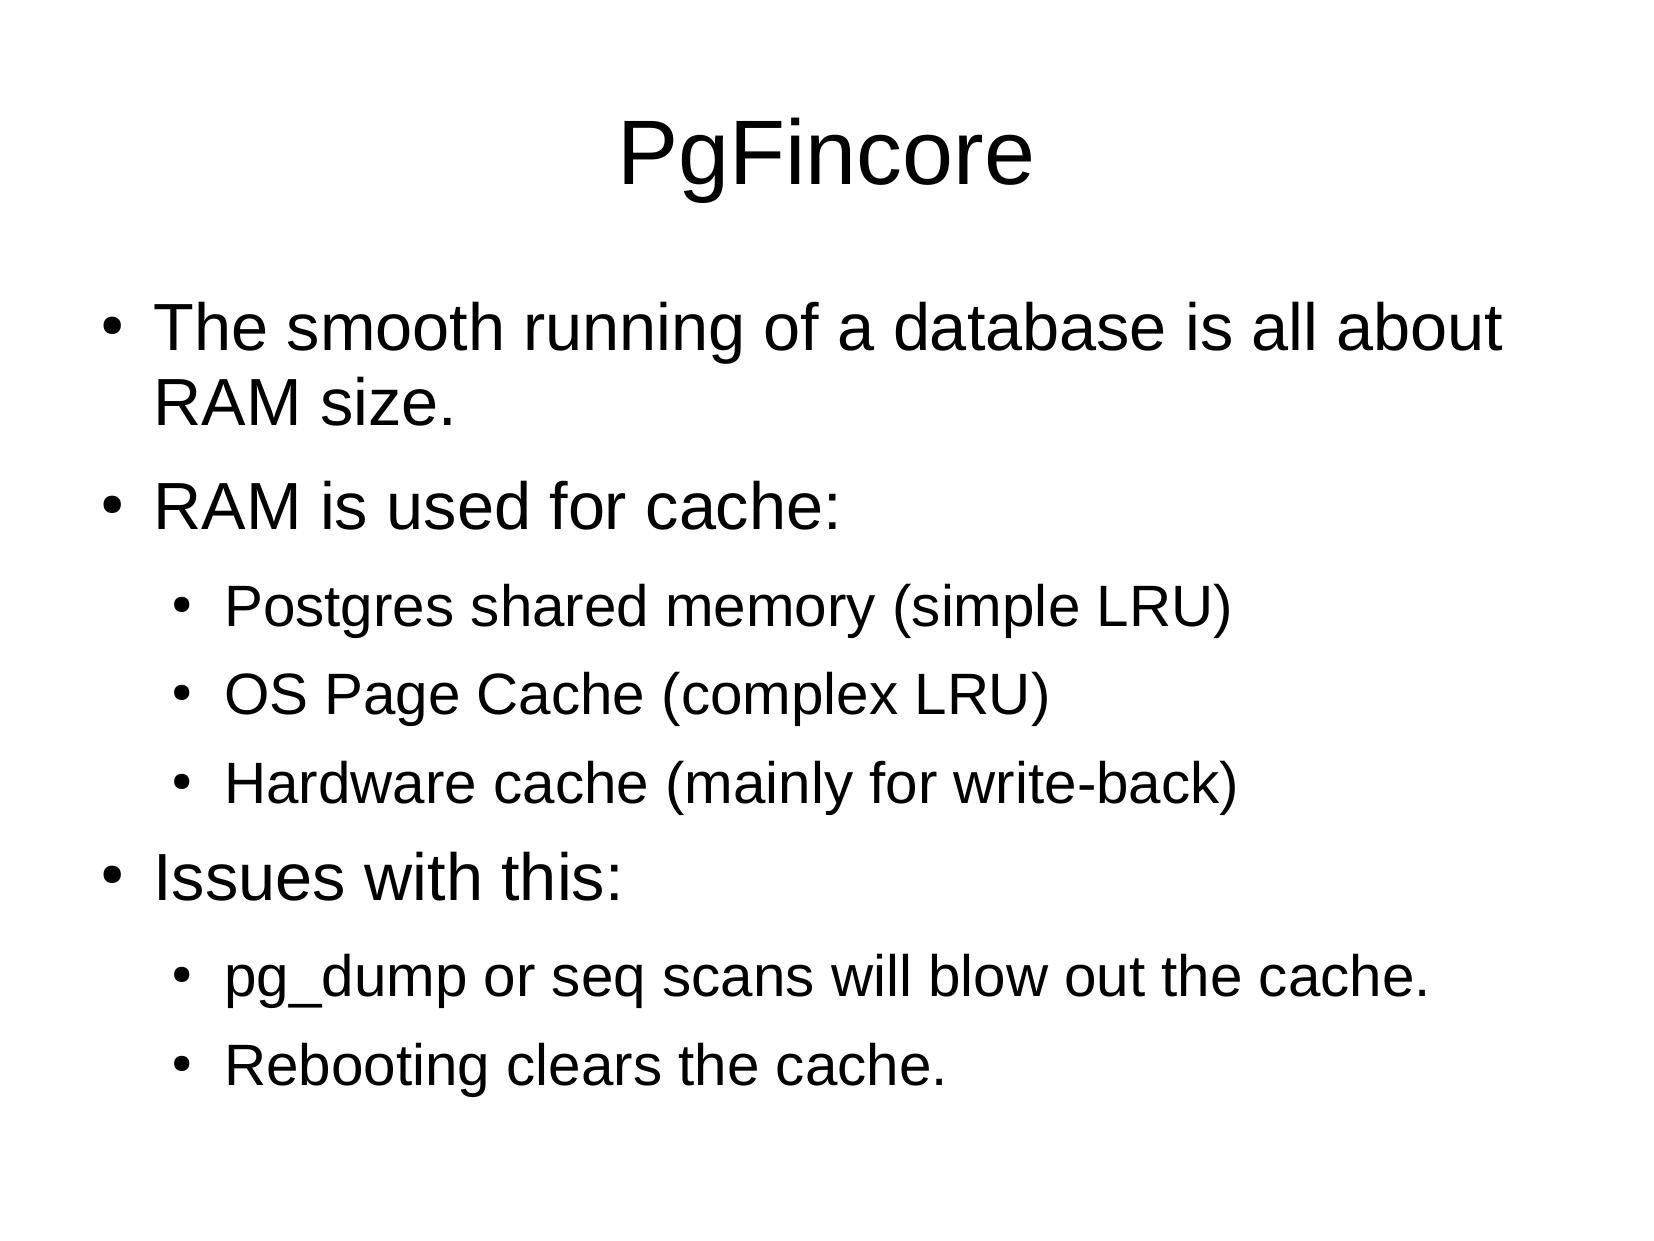

# PgFincore
The smooth running of a database is all about RAM size.
RAM is used for cache:
Postgres shared memory (simple LRU)
OS Page Cache (complex LRU)
Hardware cache (mainly for write-back)
Issues with this:
pg_dump or seq scans will blow out the cache.
Rebooting clears the cache.